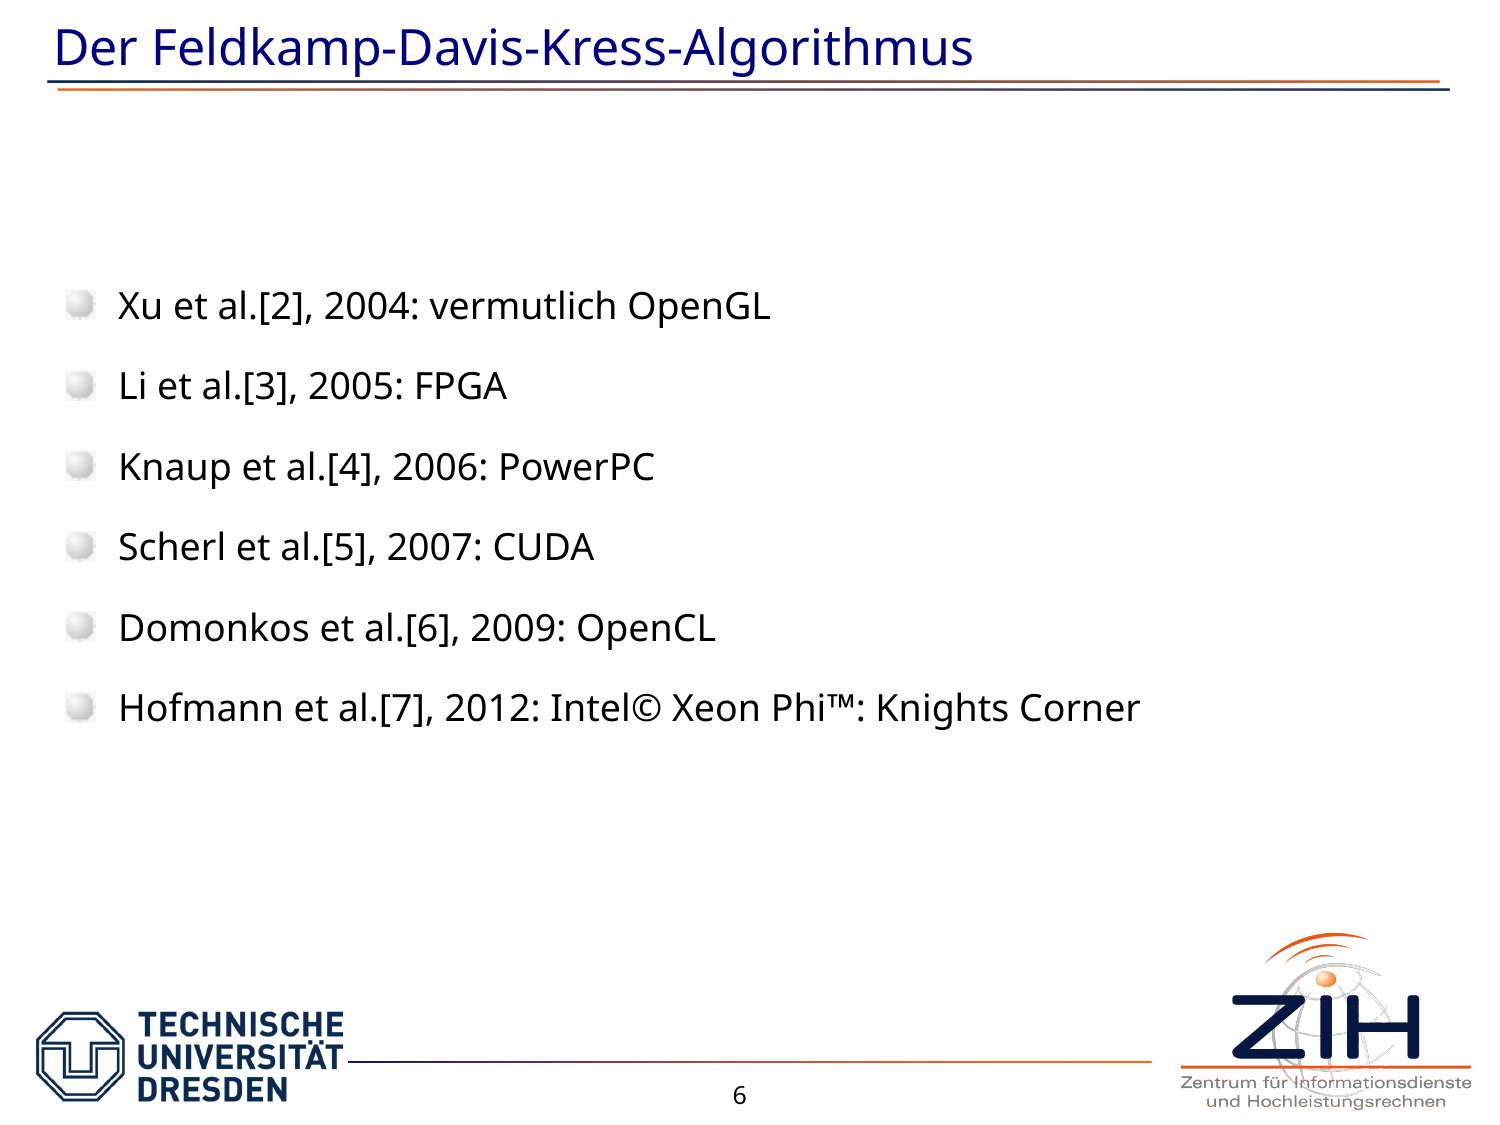

# Der Feldkamp-Davis-Kress-Algorithmus
Xu et al.[2], 2004: vermutlich OpenGL
Li et al.[3], 2005: FPGA
Knaup et al.[4], 2006: PowerPC
Scherl et al.[5], 2007: CUDA
Domonkos et al.[6], 2009: OpenCL
Hofmann et al.[7], 2012: Intel© Xeon Phi™: Knights Corner
6